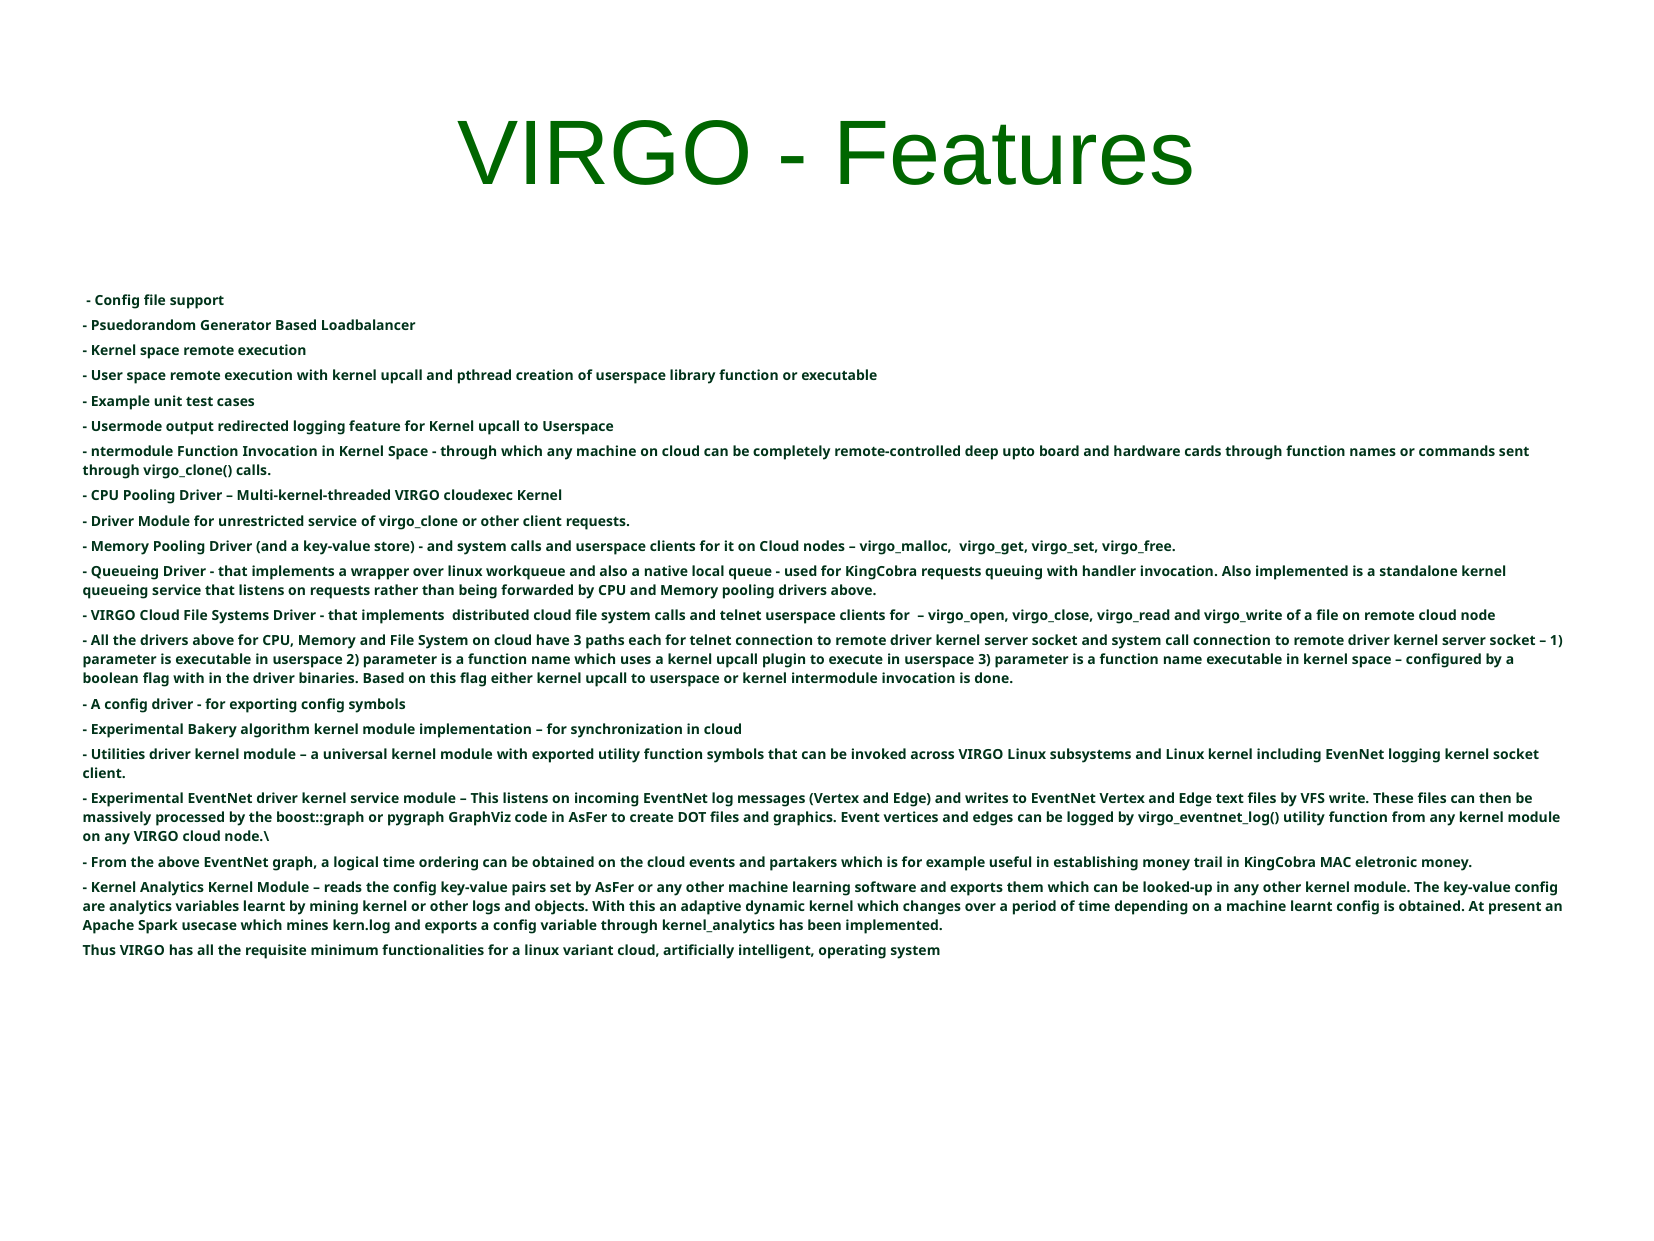

# VIRGO - Features
 - Config file support
- Psuedorandom Generator Based Loadbalancer
- Kernel space remote execution
- User space remote execution with kernel upcall and pthread creation of userspace library function or executable
- Example unit test cases
- Usermode output redirected logging feature for Kernel upcall to Userspace
- ntermodule Function Invocation in Kernel Space - through which any machine on cloud can be completely remote-controlled deep upto board and hardware cards through function names or commands sent through virgo_clone() calls.
- CPU Pooling Driver – Multi-kernel-threaded VIRGO cloudexec Kernel
- Driver Module for unrestricted service of virgo_clone or other client requests.
- Memory Pooling Driver (and a key-value store) - and system calls and userspace clients for it on Cloud nodes – virgo_malloc, virgo_get, virgo_set, virgo_free.
- Queueing Driver - that implements a wrapper over linux workqueue and also a native local queue - used for KingCobra requests queuing with handler invocation. Also implemented is a standalone kernel queueing service that listens on requests rather than being forwarded by CPU and Memory pooling drivers above.
- VIRGO Cloud File Systems Driver - that implements distributed cloud file system calls and telnet userspace clients for – virgo_open, virgo_close, virgo_read and virgo_write of a file on remote cloud node
- All the drivers above for CPU, Memory and File System on cloud have 3 paths each for telnet connection to remote driver kernel server socket and system call connection to remote driver kernel server socket – 1) parameter is executable in userspace 2) parameter is a function name which uses a kernel upcall plugin to execute in userspace 3) parameter is a function name executable in kernel space – configured by a boolean flag with in the driver binaries. Based on this flag either kernel upcall to userspace or kernel intermodule invocation is done.
- A config driver - for exporting config symbols
- Experimental Bakery algorithm kernel module implementation – for synchronization in cloud
- Utilities driver kernel module – a universal kernel module with exported utility function symbols that can be invoked across VIRGO Linux subsystems and Linux kernel including EvenNet logging kernel socket client.
- Experimental EventNet driver kernel service module – This listens on incoming EventNet log messages (Vertex and Edge) and writes to EventNet Vertex and Edge text files by VFS write. These files can then be massively processed by the boost::graph or pygraph GraphViz code in AsFer to create DOT files and graphics. Event vertices and edges can be logged by virgo_eventnet_log() utility function from any kernel module on any VIRGO cloud node.\
- From the above EventNet graph, a logical time ordering can be obtained on the cloud events and partakers which is for example useful in establishing money trail in KingCobra MAC eletronic money.
- Kernel Analytics Kernel Module – reads the config key-value pairs set by AsFer or any other machine learning software and exports them which can be looked-up in any other kernel module. The key-value config are analytics variables learnt by mining kernel or other logs and objects. With this an adaptive dynamic kernel which changes over a period of time depending on a machine learnt config is obtained. At present an Apache Spark usecase which mines kern.log and exports a config variable through kernel_analytics has been implemented.
Thus VIRGO has all the requisite minimum functionalities for a linux variant cloud, artificially intelligent, operating system